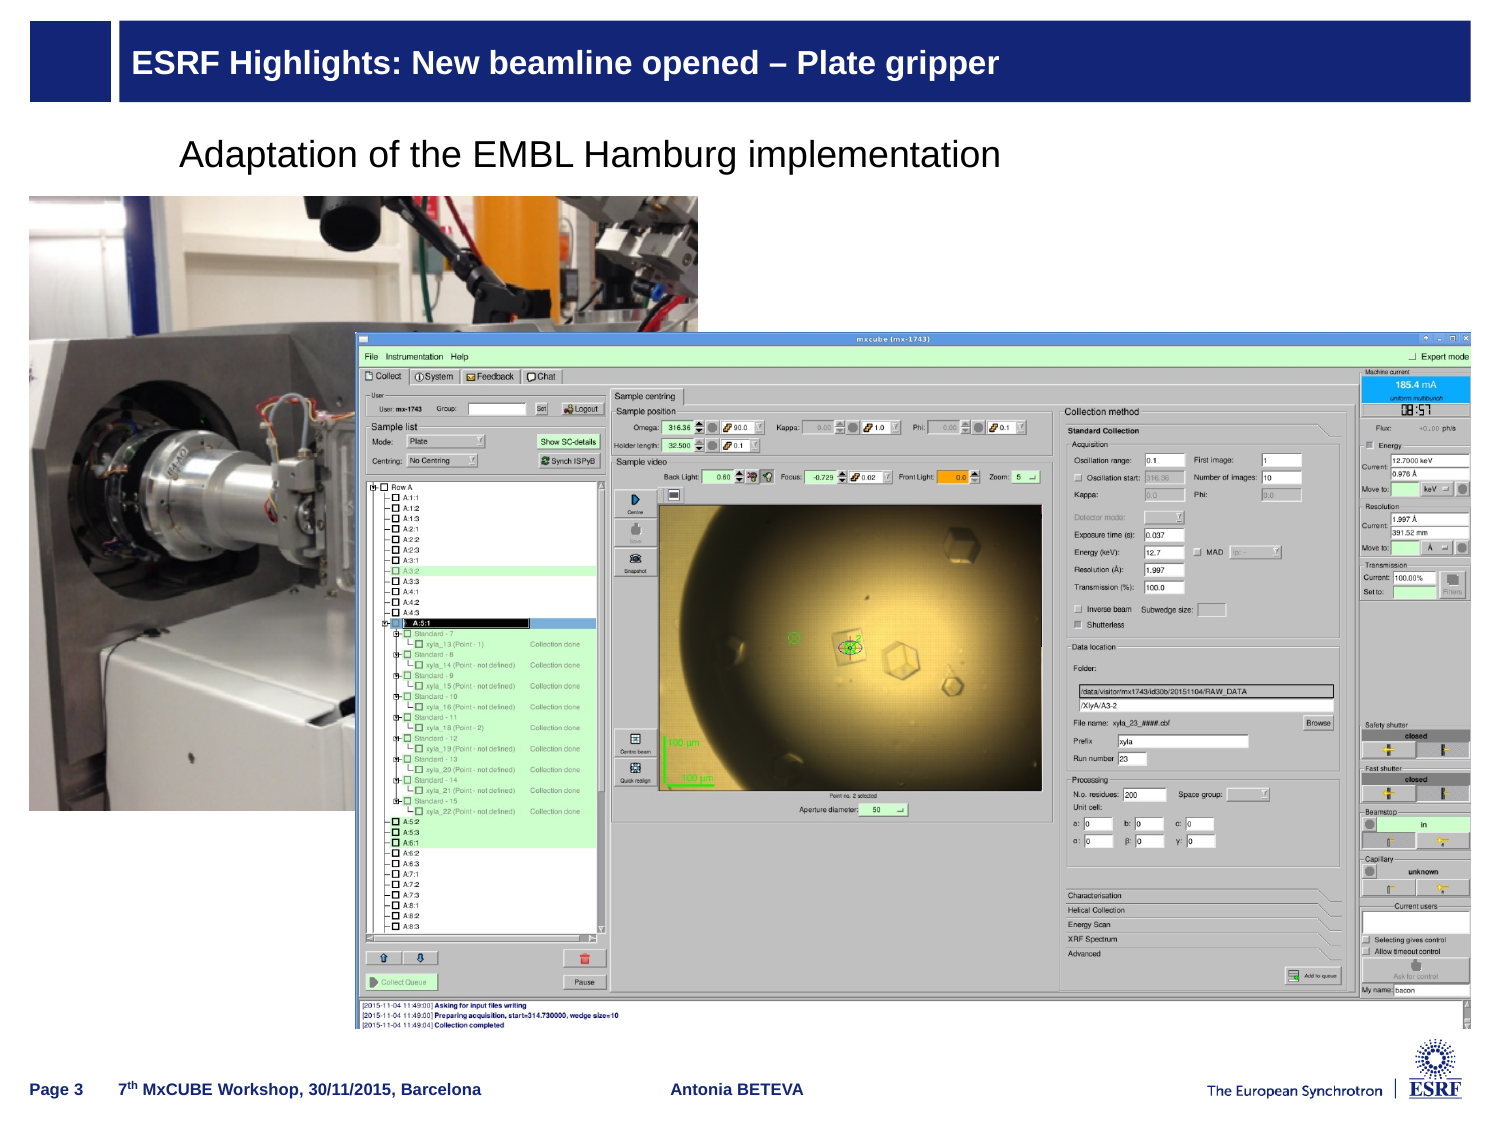

# ESRF Highlights: New beamline opened – Plate gripper
Adaptation of the EMBL Hamburg implementation
7th MxCUBE Workshop, 30/11/2015, Barcelona Antonia BETEVA
Page